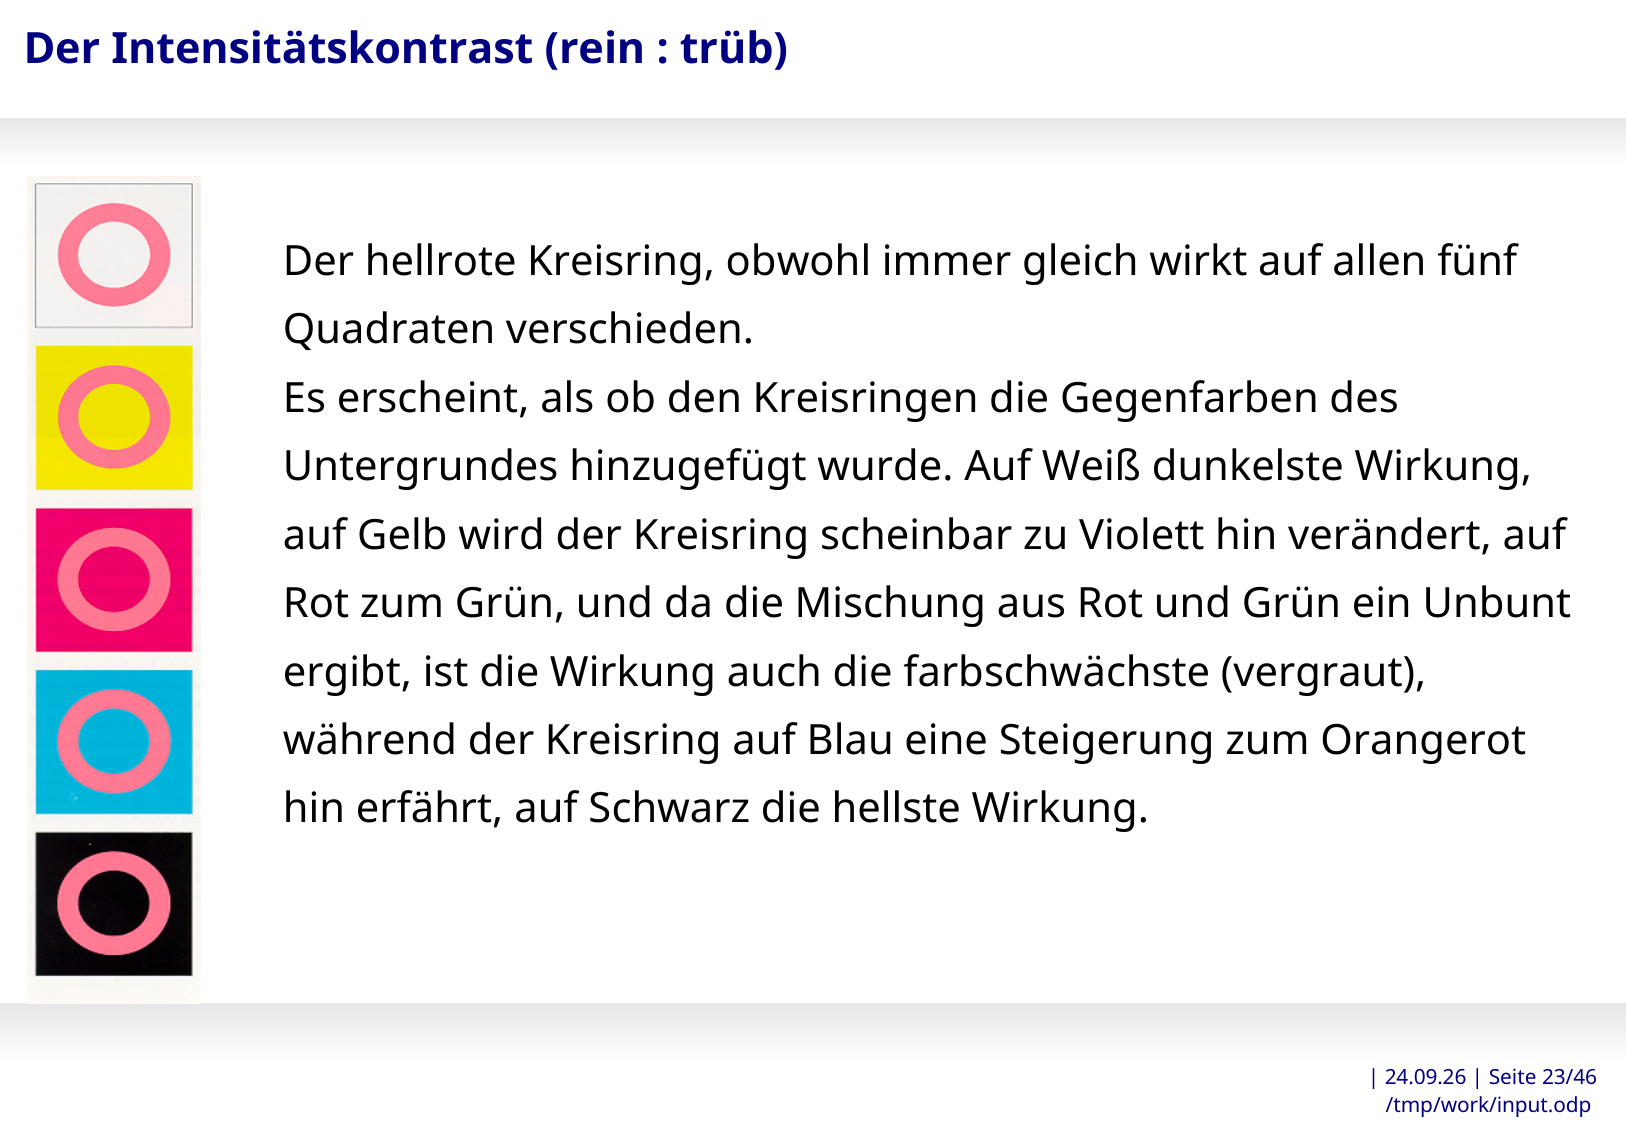

# Der Intensitätskontrast (rein : trüb)
Der hellrote Kreisring, obwohl immer gleich wirkt auf allen fünf Quadraten verschieden.
Es erscheint, als ob den Kreisringen die Gegenfarben des Untergrundes hinzugefügt wurde. Auf Weiß dunkelste Wirkung, auf Gelb wird der Kreisring scheinbar zu Violett hin verändert, auf Rot zum Grün, und da die Mischung aus Rot und Grün ein Unbunt ergibt, ist die Wirkung auch die farbschwächste (vergraut), während der Kreisring auf Blau eine Steigerung zum Orangerot hin erfährt, auf Schwarz die hellste Wirkung.